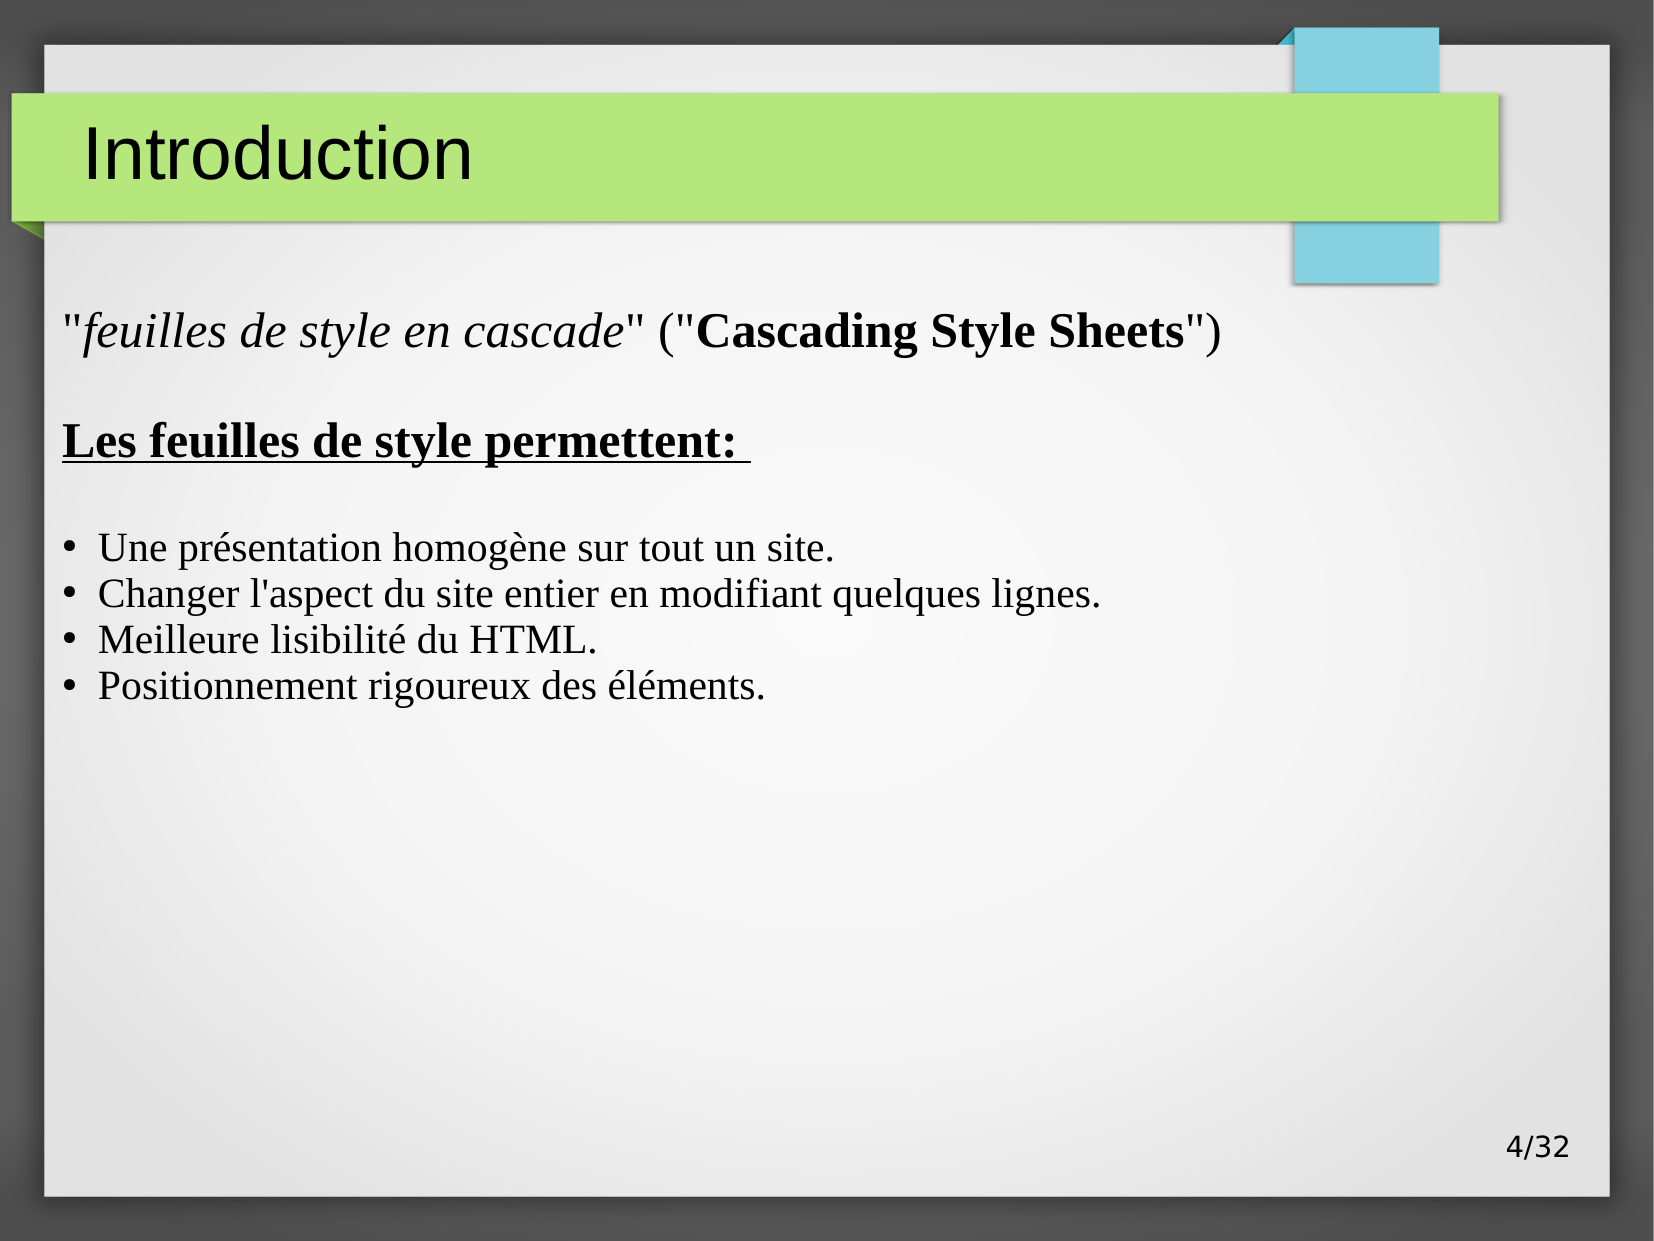

# Introduction
"feuilles de style en cascade" ("Cascading Style Sheets")
Les feuilles de style permettent:
 Une présentation homogène sur tout un site.
 Changer l'aspect du site entier en modifiant quelques lignes.
 Meilleure lisibilité du HTML.
 Positionnement rigoureux des éléments.
4